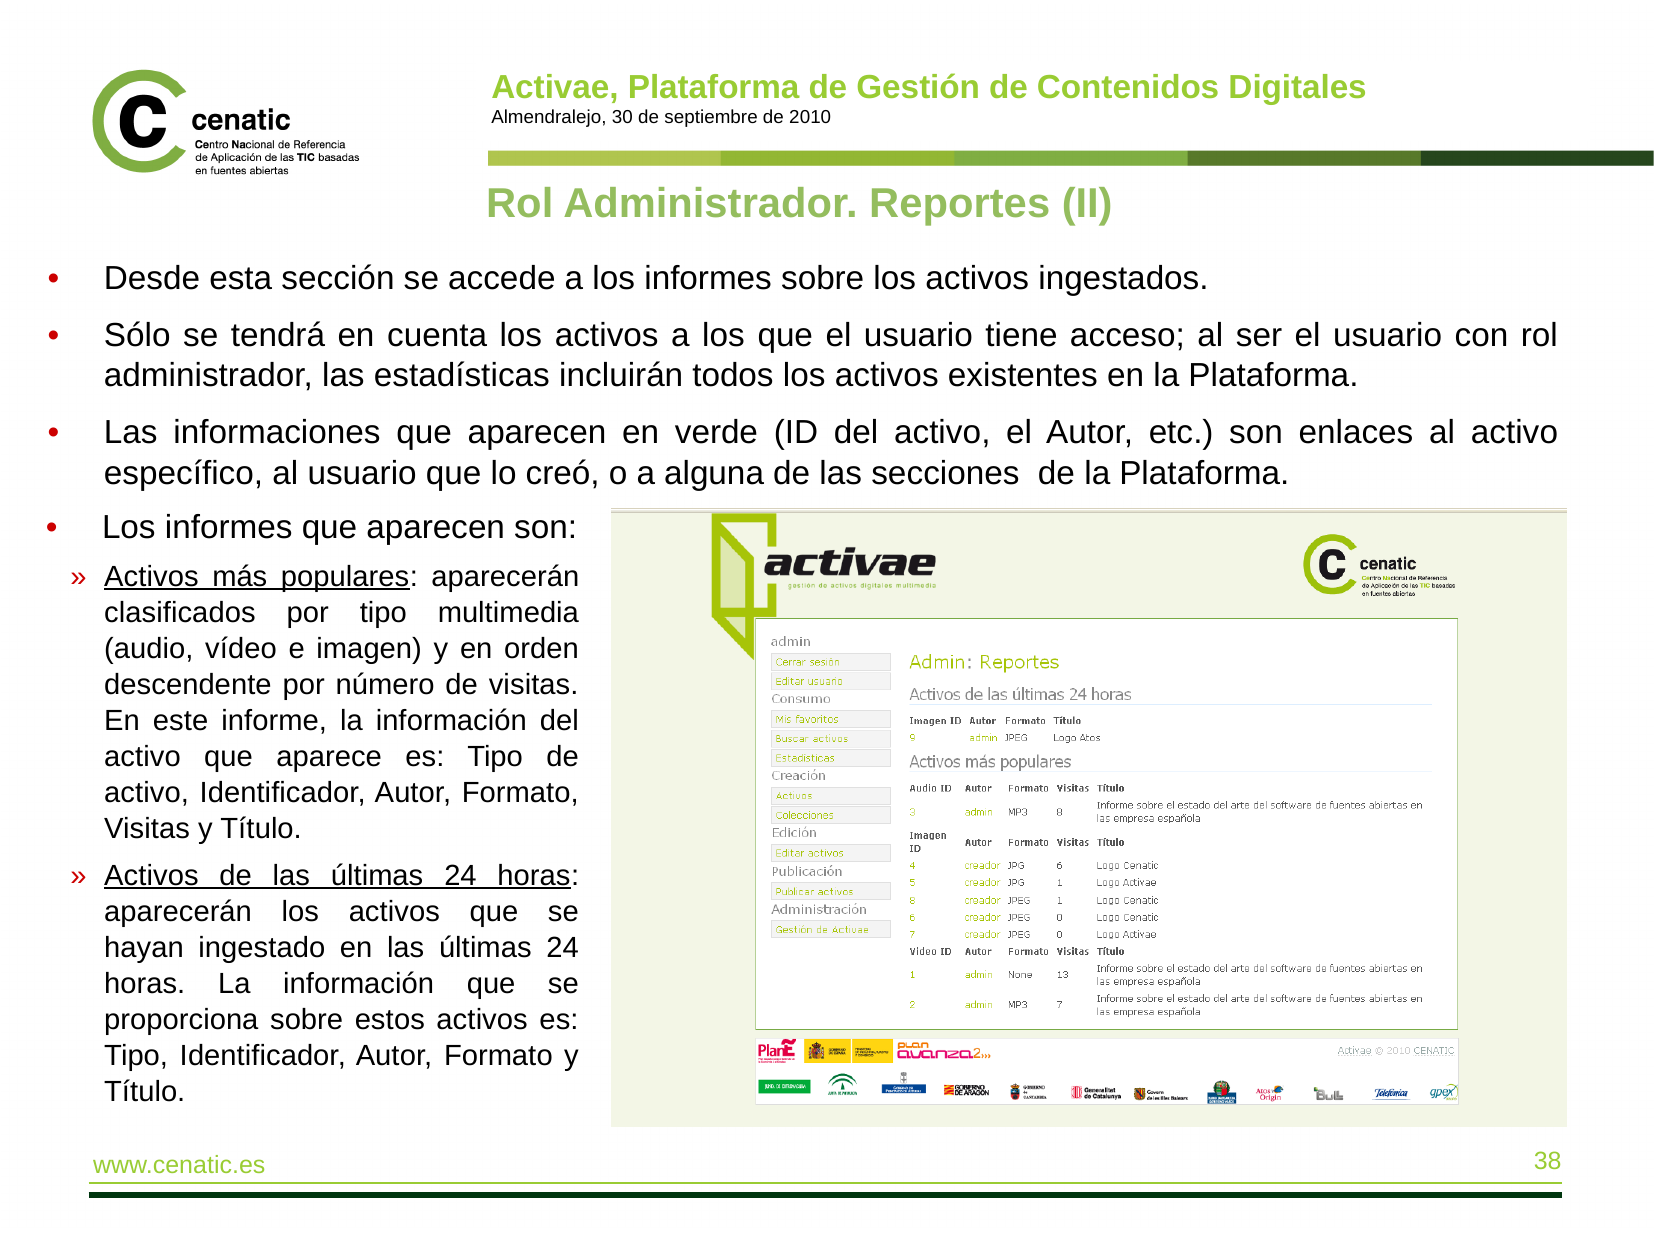

# Rol Administrador. Reportes (II)
Desde esta sección se accede a los informes sobre los activos ingestados.
Sólo se tendrá en cuenta los activos a los que el usuario tiene acceso; al ser el usuario con rol administrador, las estadísticas incluirán todos los activos existentes en la Plataforma.
Las informaciones que aparecen en verde (ID del activo, el Autor, etc.) son enlaces al activo específico, al usuario que lo creó, o a alguna de las secciones de la Plataforma.
Los informes que aparecen son:
Activos más populares: aparecerán clasificados por tipo multimedia (audio, vídeo e imagen) y en orden descendente por número de visitas. En este informe, la información del activo que aparece es: Tipo de activo, Identificador, Autor, Formato, Visitas y Título.
Activos de las últimas 24 horas: aparecerán los activos que se hayan ingestado en las últimas 24 horas. La información que se proporciona sobre estos activos es: Tipo, Identificador, Autor, Formato y Título.
38
www.cenatic.es